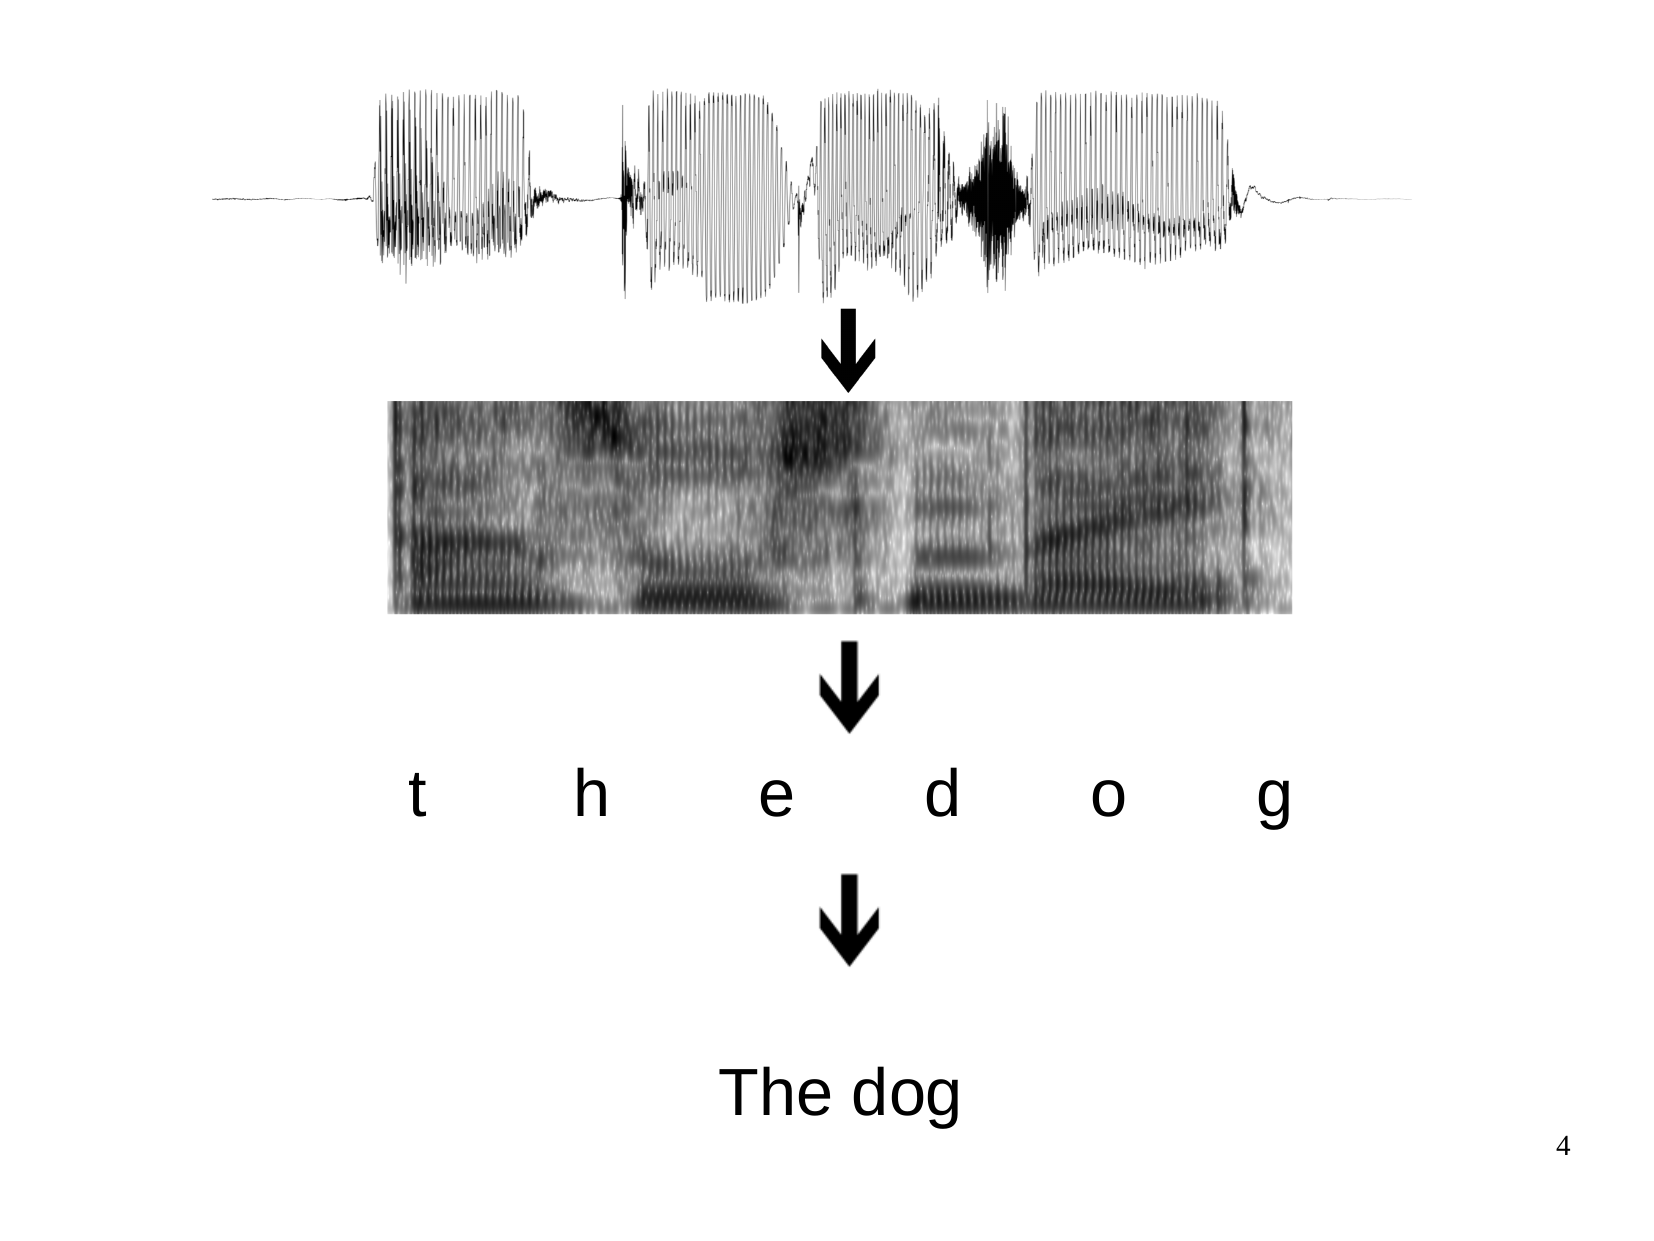

# T t h e d o g
 The dog
4